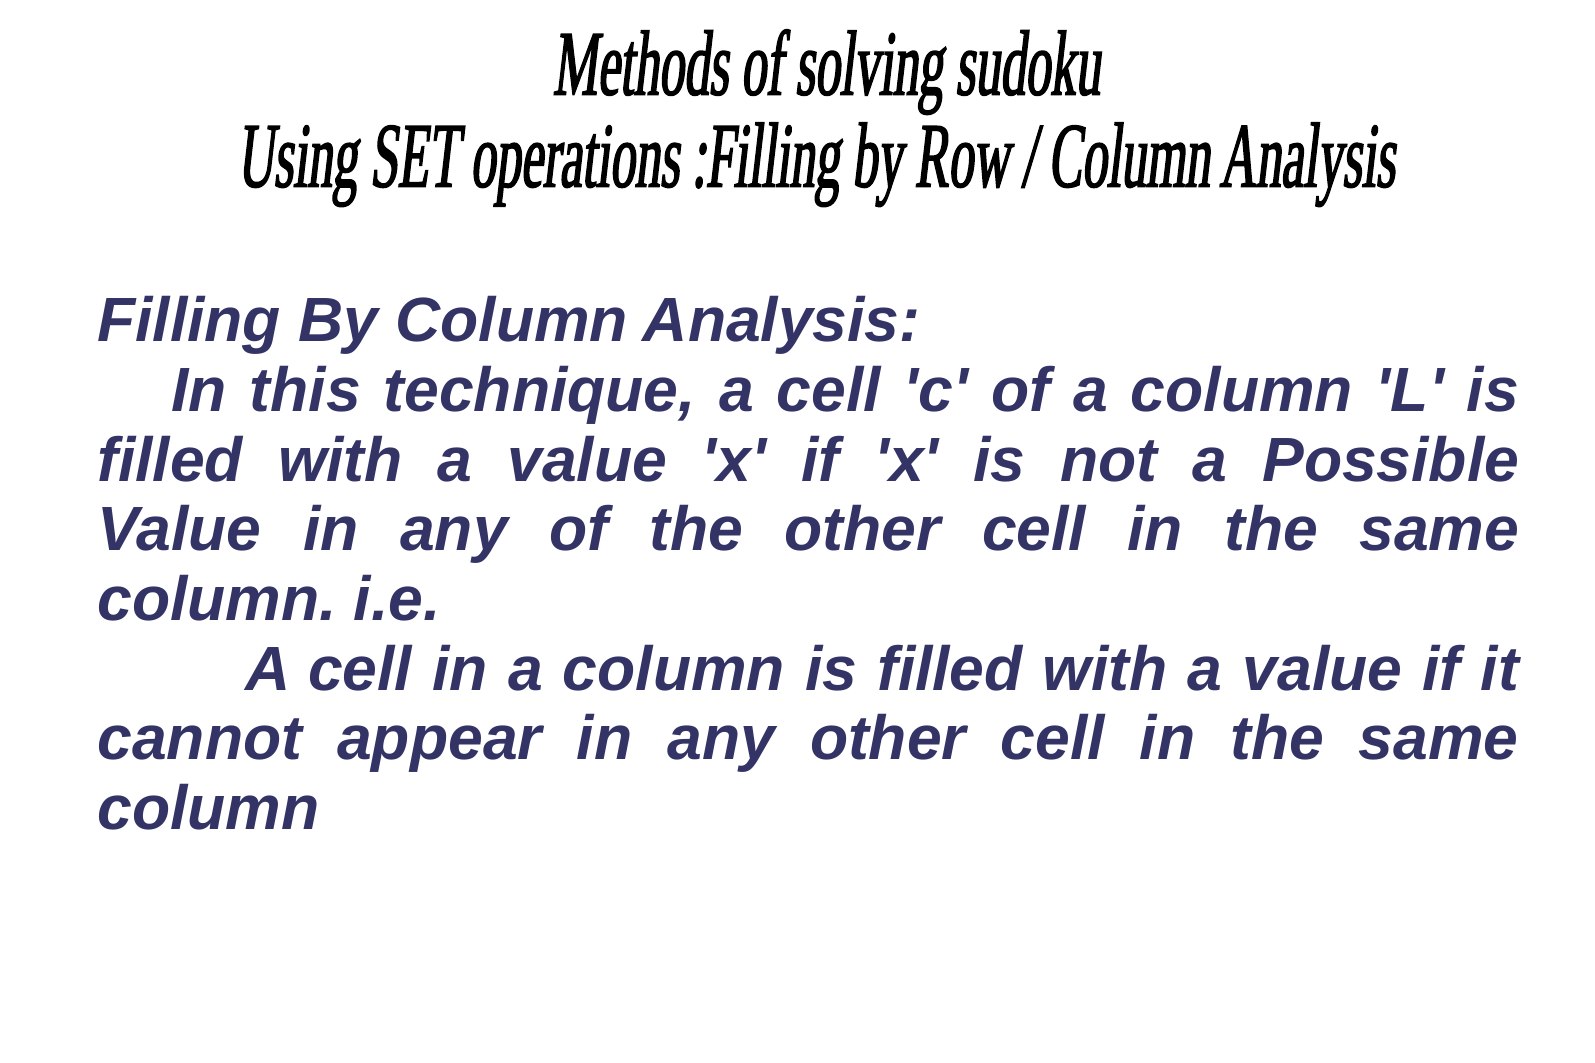

Methods of solving sudoku
Using SET operations :Filling by Row / Column Analysis
Filling By Column Analysis:
	In this technique, a cell 'c' of a column 'L' is filled with a value 'x' if 'x' is not a Possible Value in any of the other cell in the same column. i.e.
		A cell in a column is filled with a value if it cannot appear in any other cell in the same column